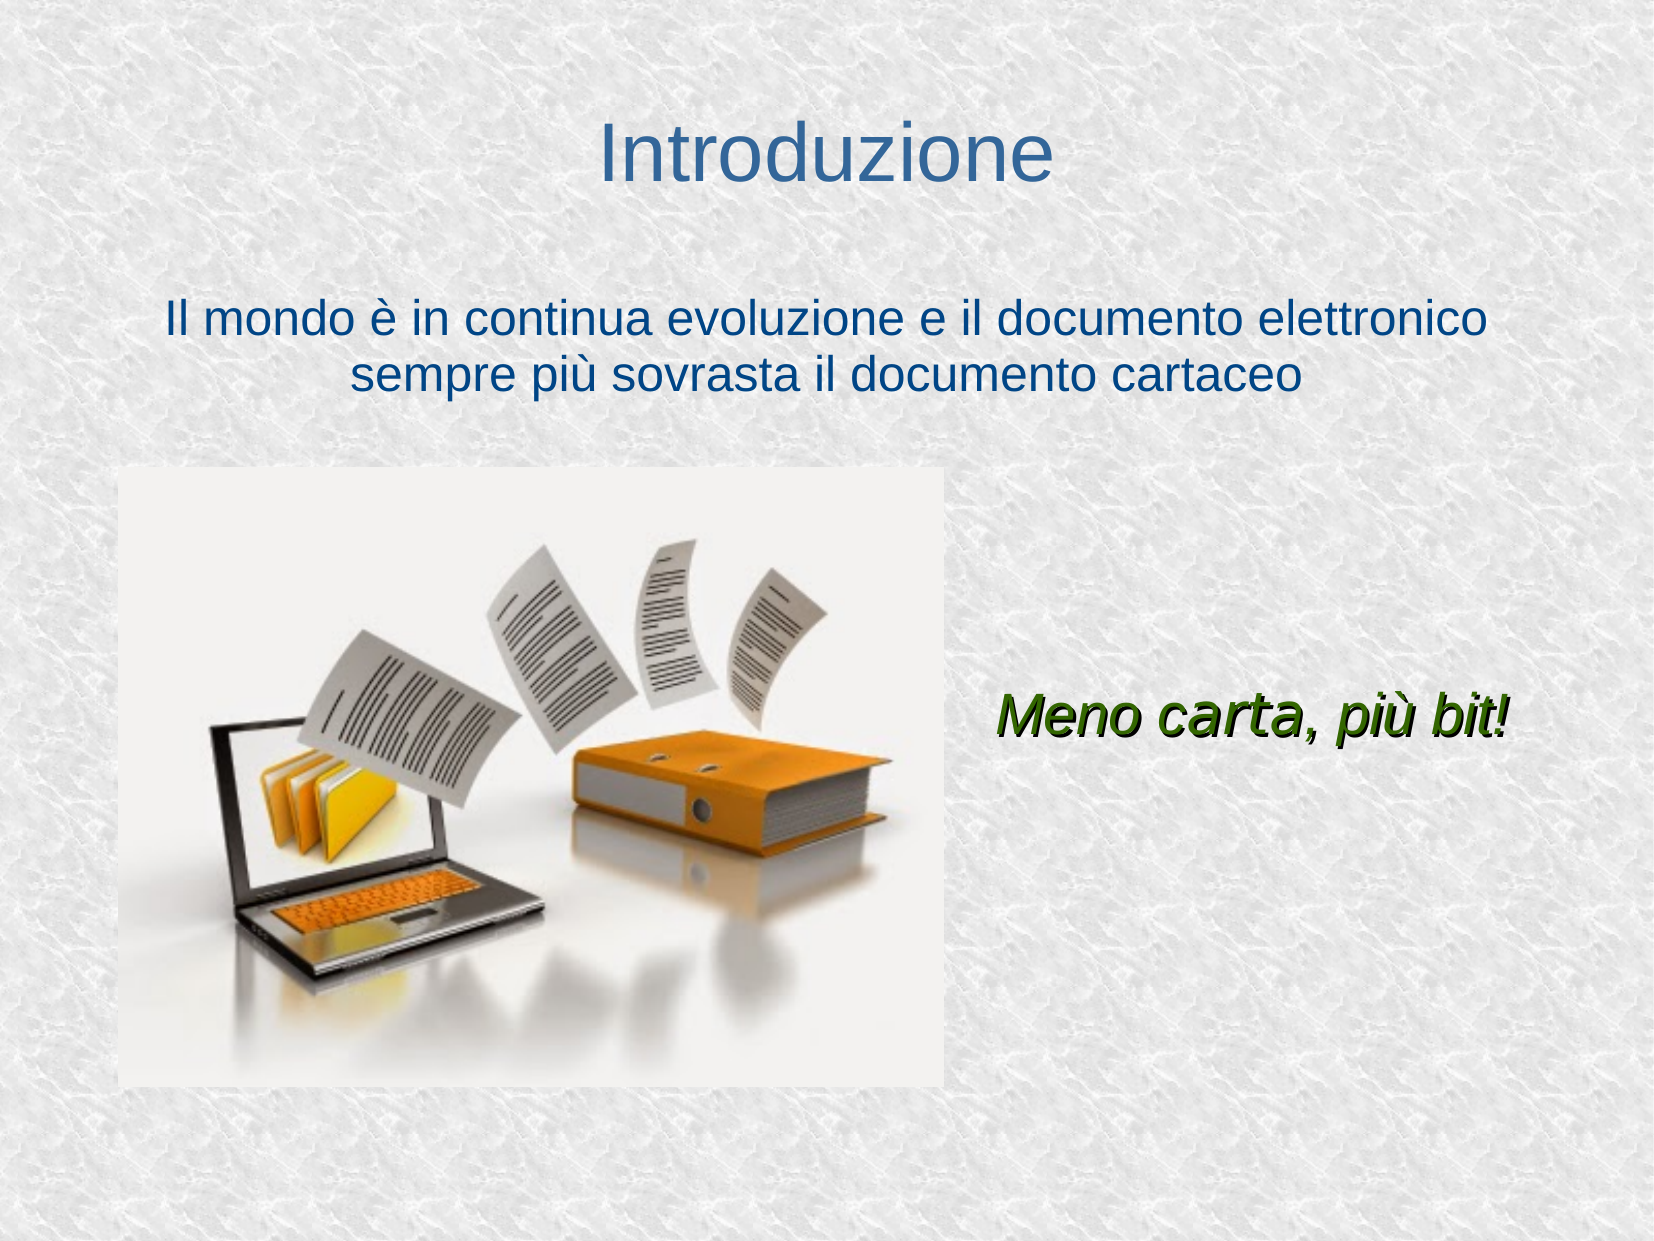

# Introduzione
Il mondo è in continua evoluzione e il documento elettronico sempre più sovrasta il documento cartaceo
Meno carta, più bit!